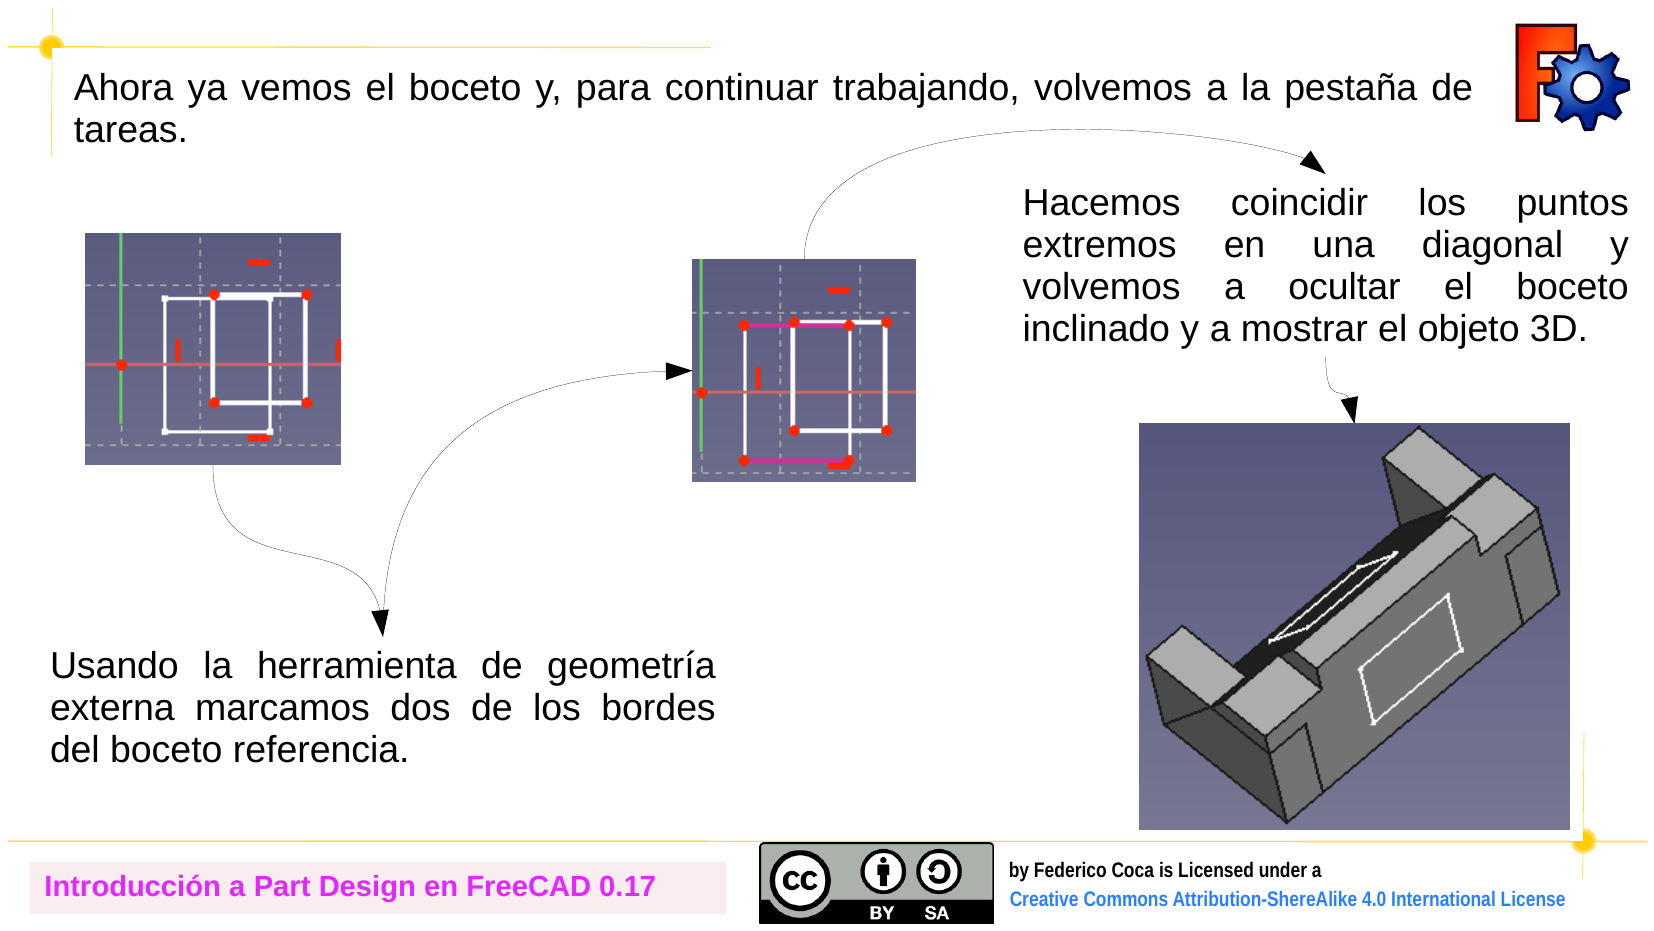

Ahora ya vemos el boceto y, para continuar trabajando, volvemos a la pestaña de tareas.
Hacemos coincidir los puntos extremos en una diagonal y volvemos a ocultar el boceto inclinado y a mostrar el objeto 3D.
Usando la herramienta de geometría externa marcamos dos de los bordes del boceto referencia.
Introducción a Part Design en FreeCAD 0.17